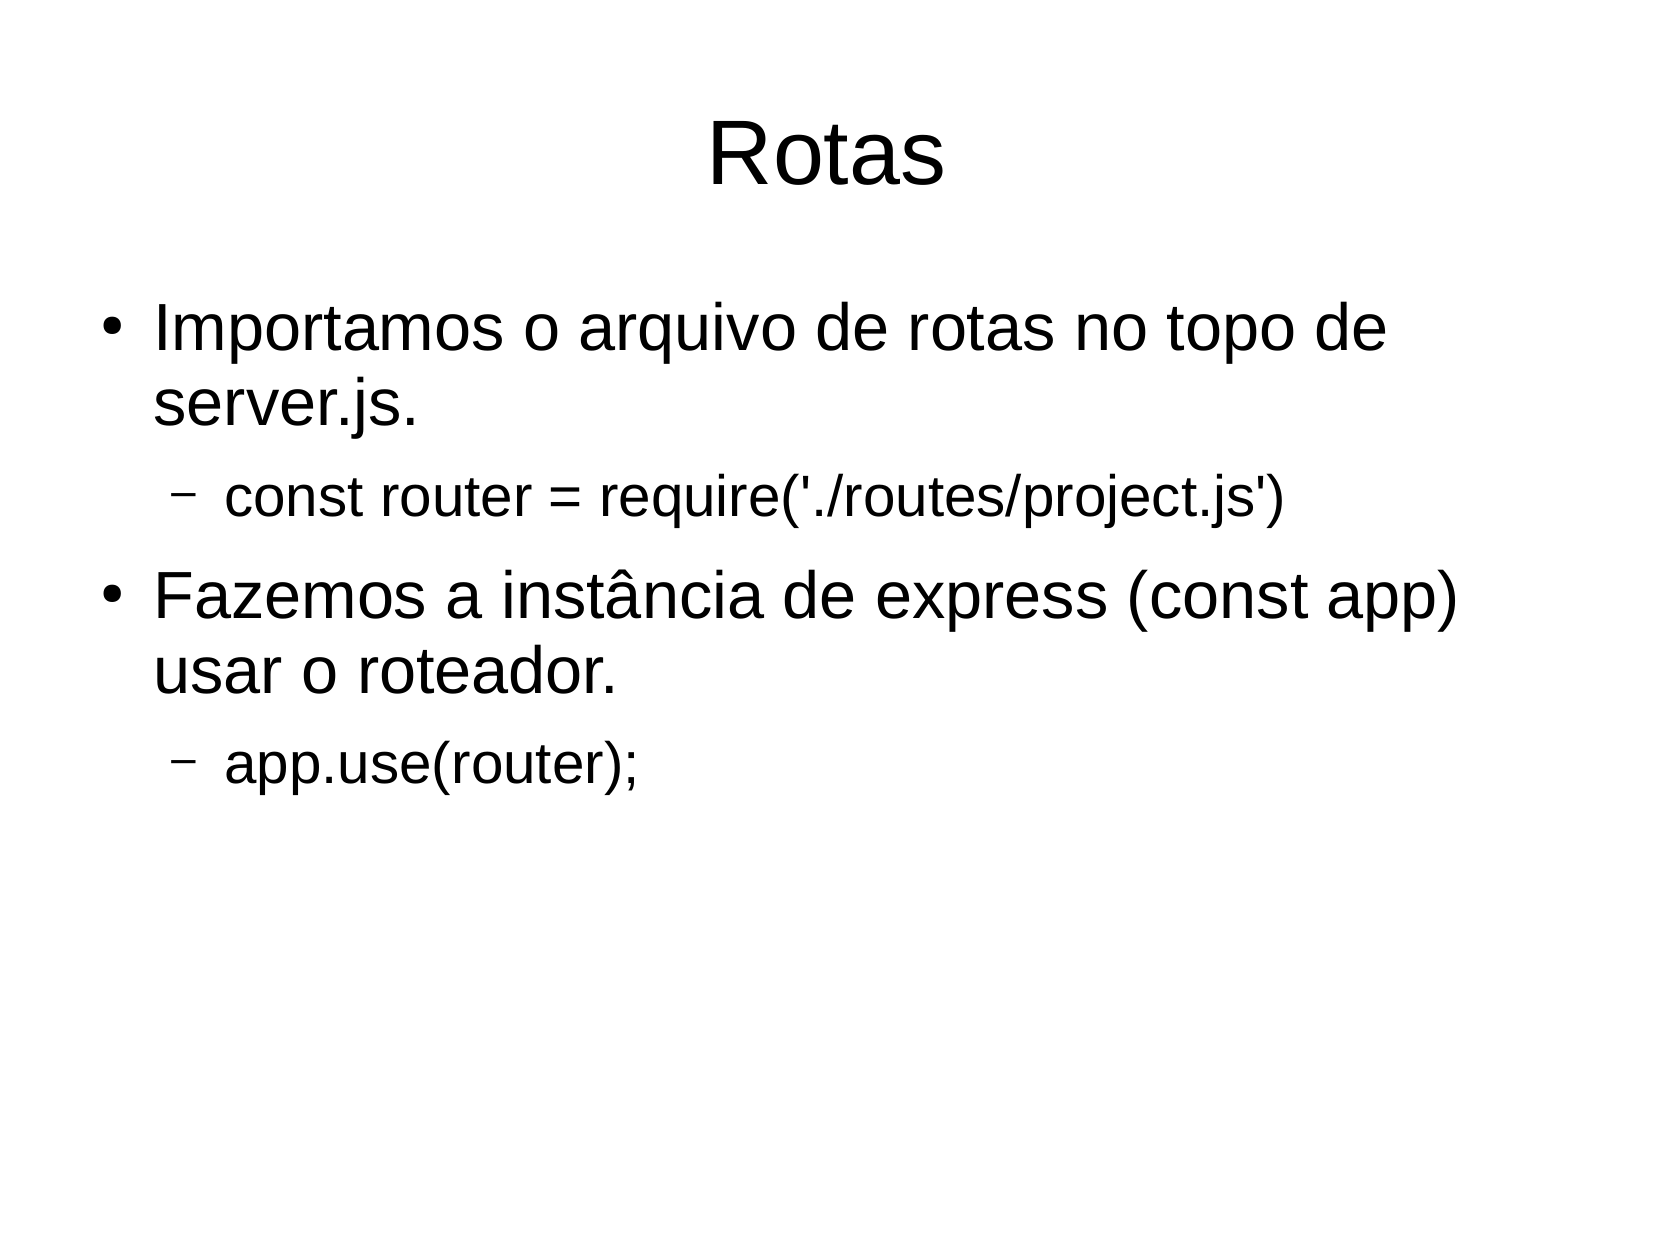

# Rotas
Importamos o arquivo de rotas no topo de server.js.
const router = require('./routes/project.js')
Fazemos a instância de express (const app) usar o roteador.
app.use(router);